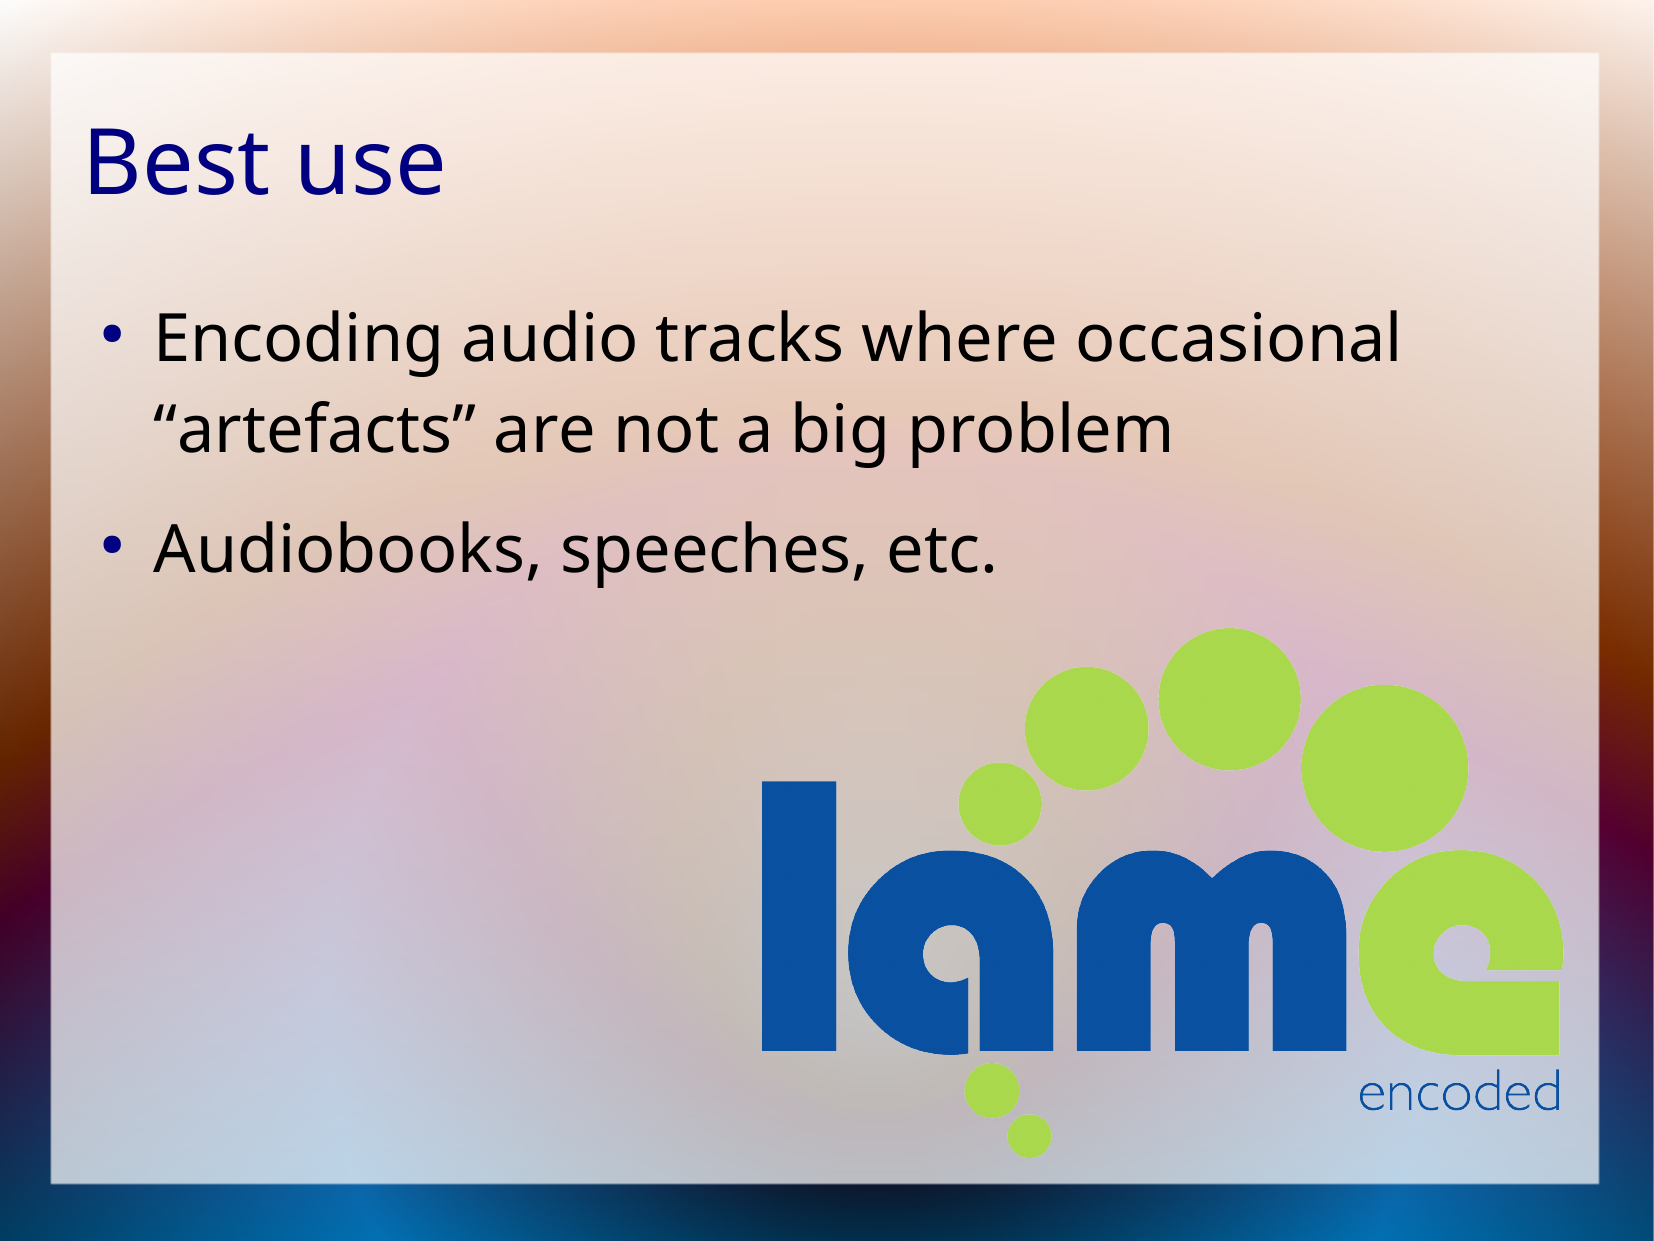

# Best use
Encoding audio tracks where occasional “artefacts” are not a big problem
Audiobooks, speeches, etc.